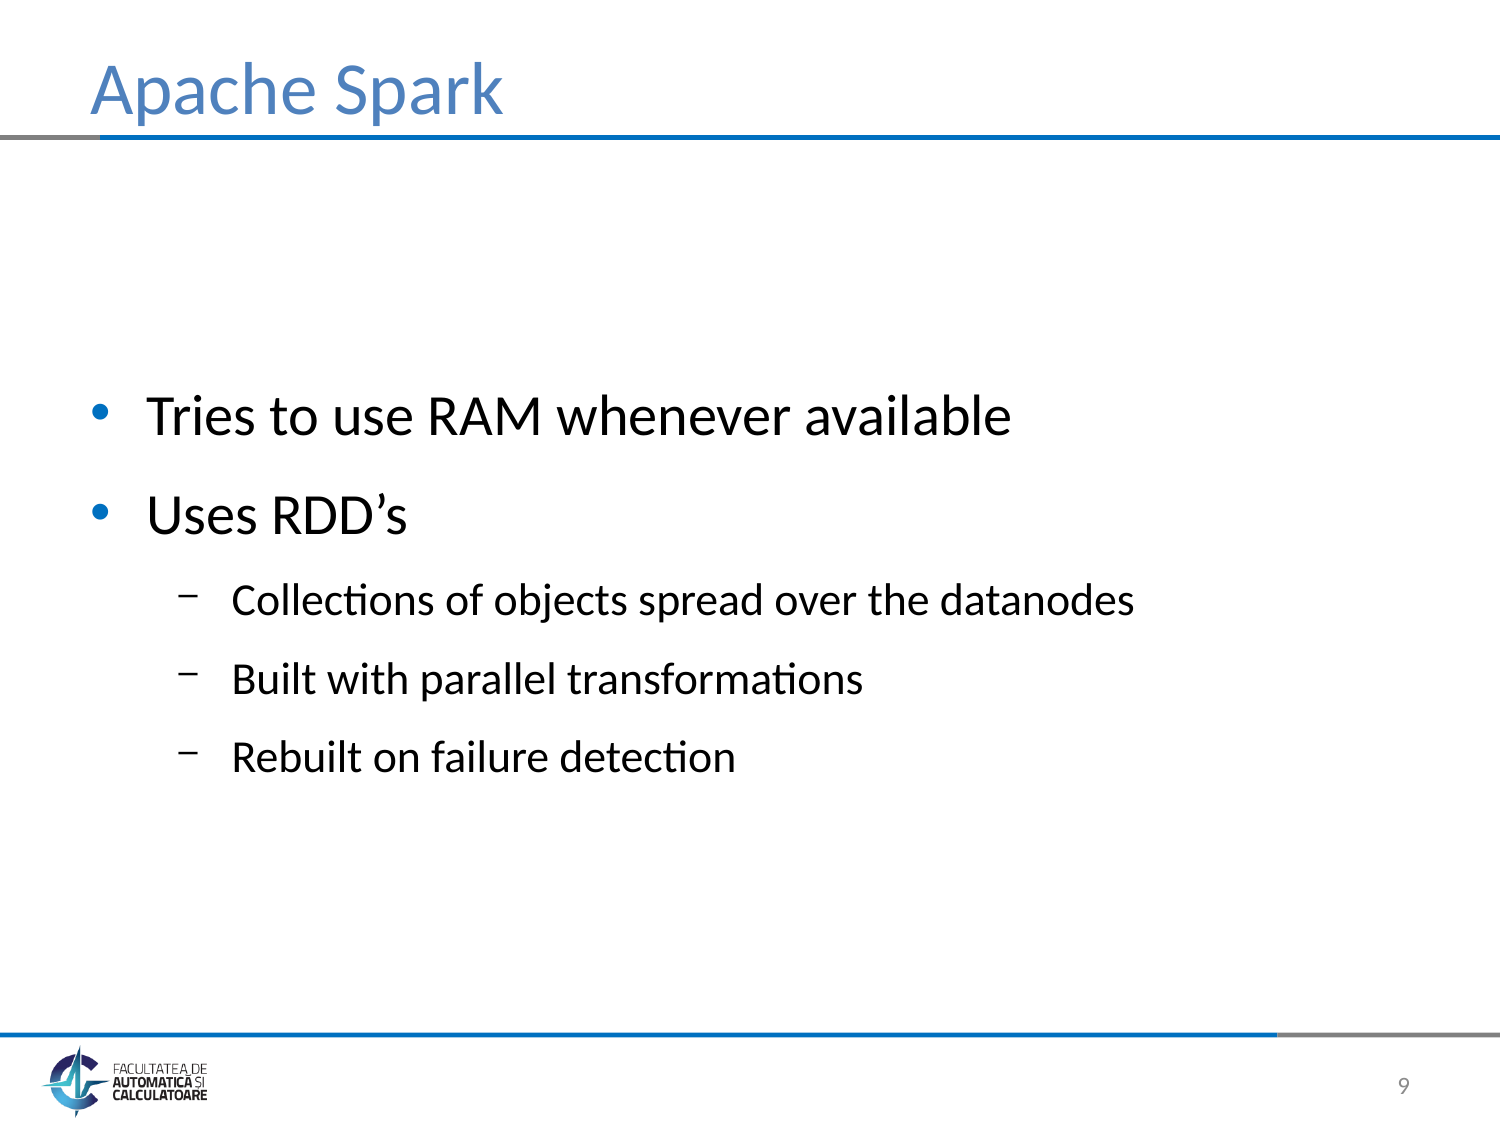

# Apache Spark
Tries to use RAM whenever available
Uses RDD’s
Collections of objects spread over the datanodes
Built with parallel transformations
Rebuilt on failure detection